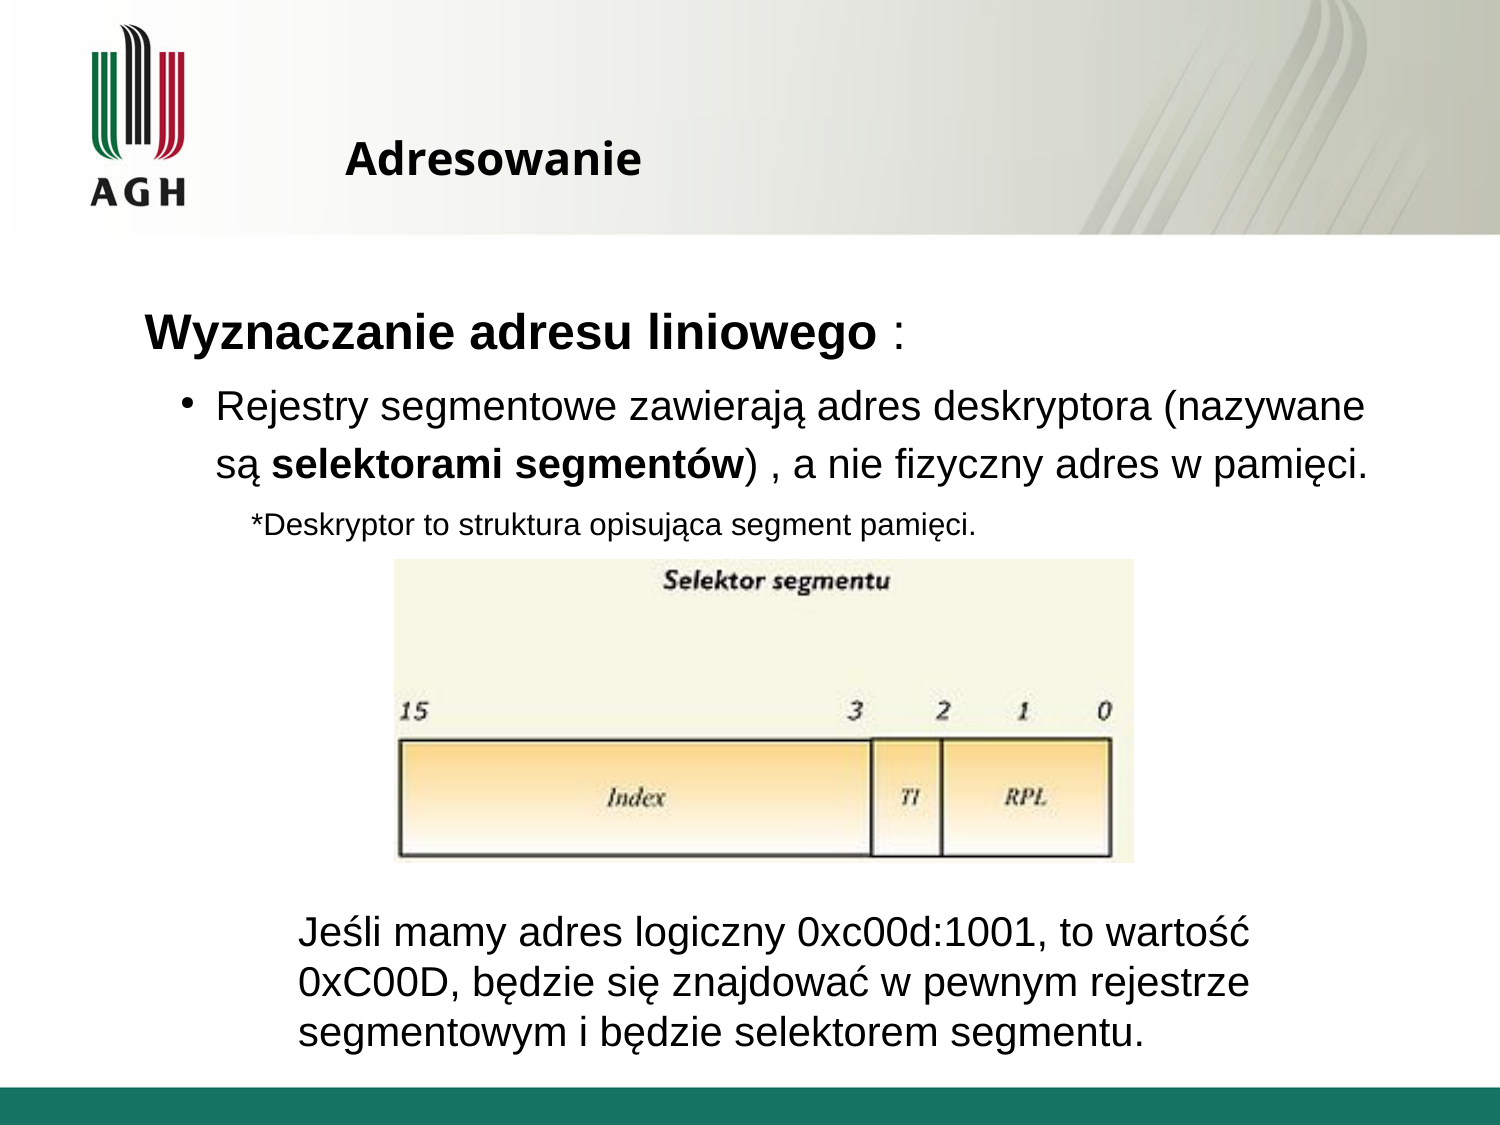

# Adresowanie
Wyznaczanie adresu liniowego :
Rejestry segmentowe zawierają adres deskryptora (nazywane są selektorami segmentów) , a nie fizyczny adres w pamięci.
*Deskryptor to struktura opisująca segment pamięci.
Jeśli mamy adres logiczny 0xc00d:1001, to wartość 0xC00D, będzie się znajdować w pewnym rejestrze segmentowym i będzie selektorem segmentu.